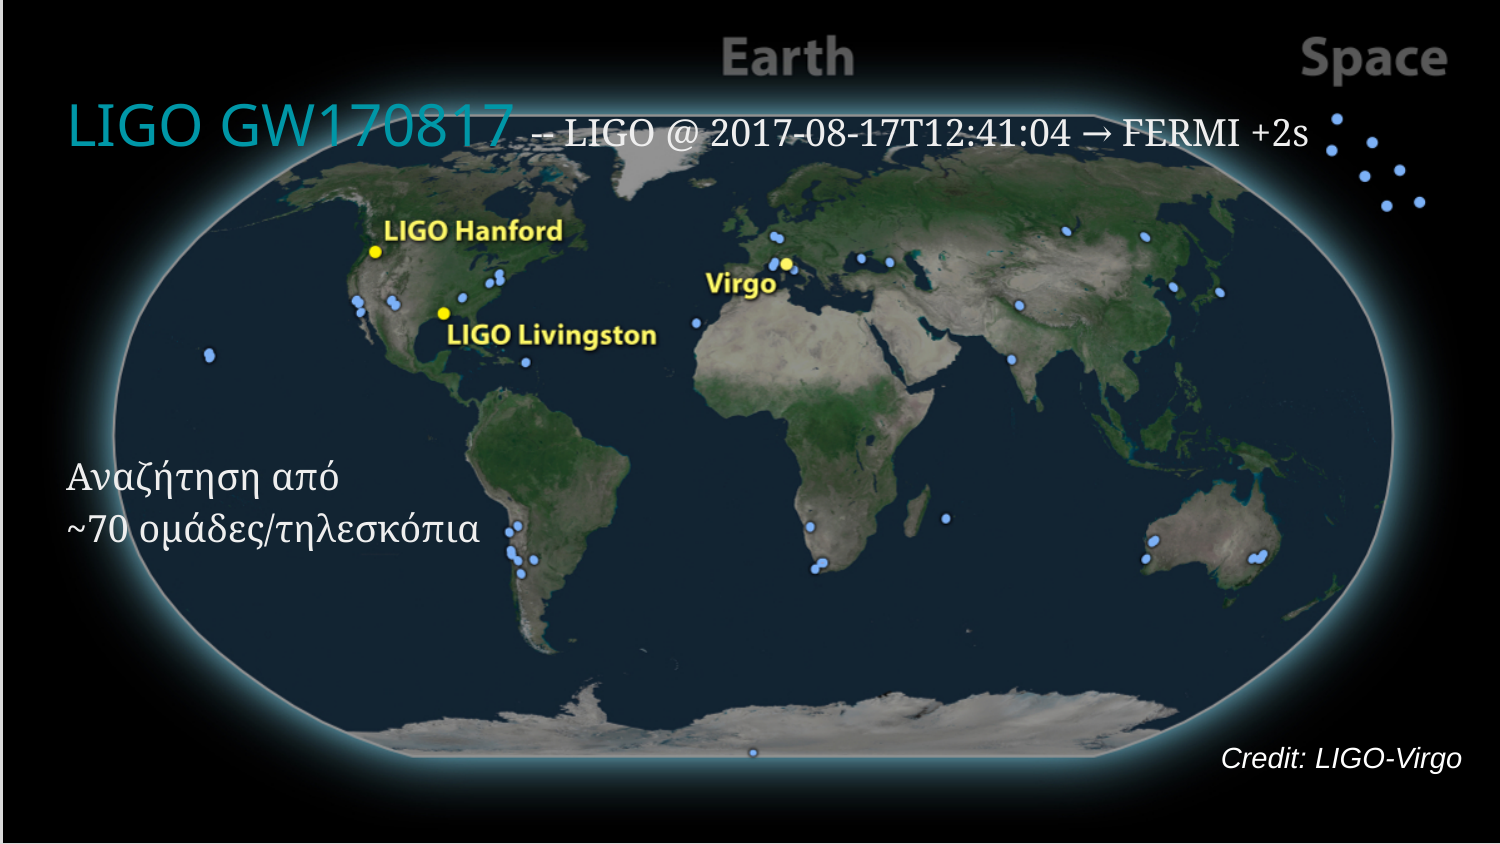

LIGO GW170817 -- LIGO @ 2017-08-17T12:41:04 → FERMI +2s
# Αναζήτηση από ~70 ομάδες/τηλεσκόπια
Credit: LIGO-Virgo